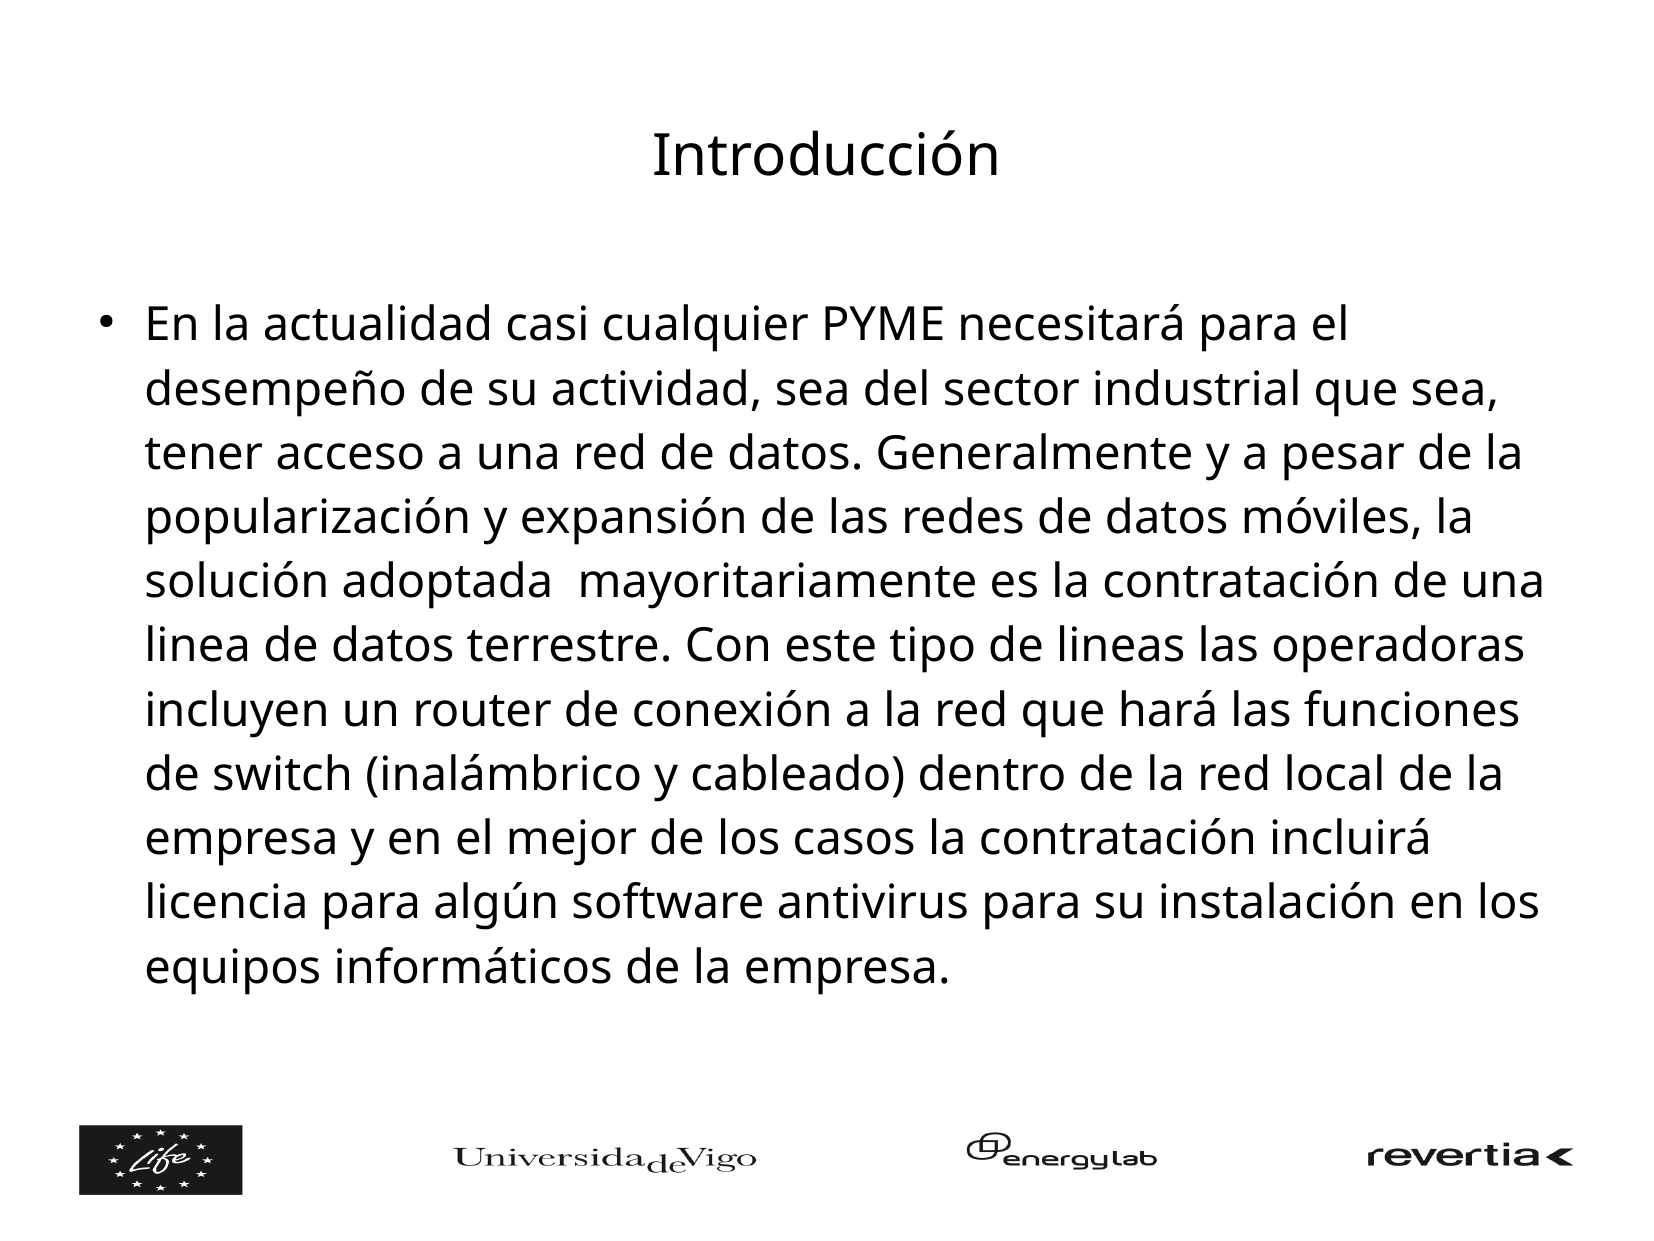

# Introducción
En la actualidad casi cualquier PYME necesitará para el desempeño de su actividad, sea del sector industrial que sea, tener acceso a una red de datos. Generalmente y a pesar de la popularización y expansión de las redes de datos móviles, la solución adoptada mayoritariamente es la contratación de una linea de datos terrestre. Con este tipo de lineas las operadoras incluyen un router de conexión a la red que hará las funciones de switch (inalámbrico y cableado) dentro de la red local de la empresa y en el mejor de los casos la contratación incluirá licencia para algún software antivirus para su instalación en los equipos informáticos de la empresa.